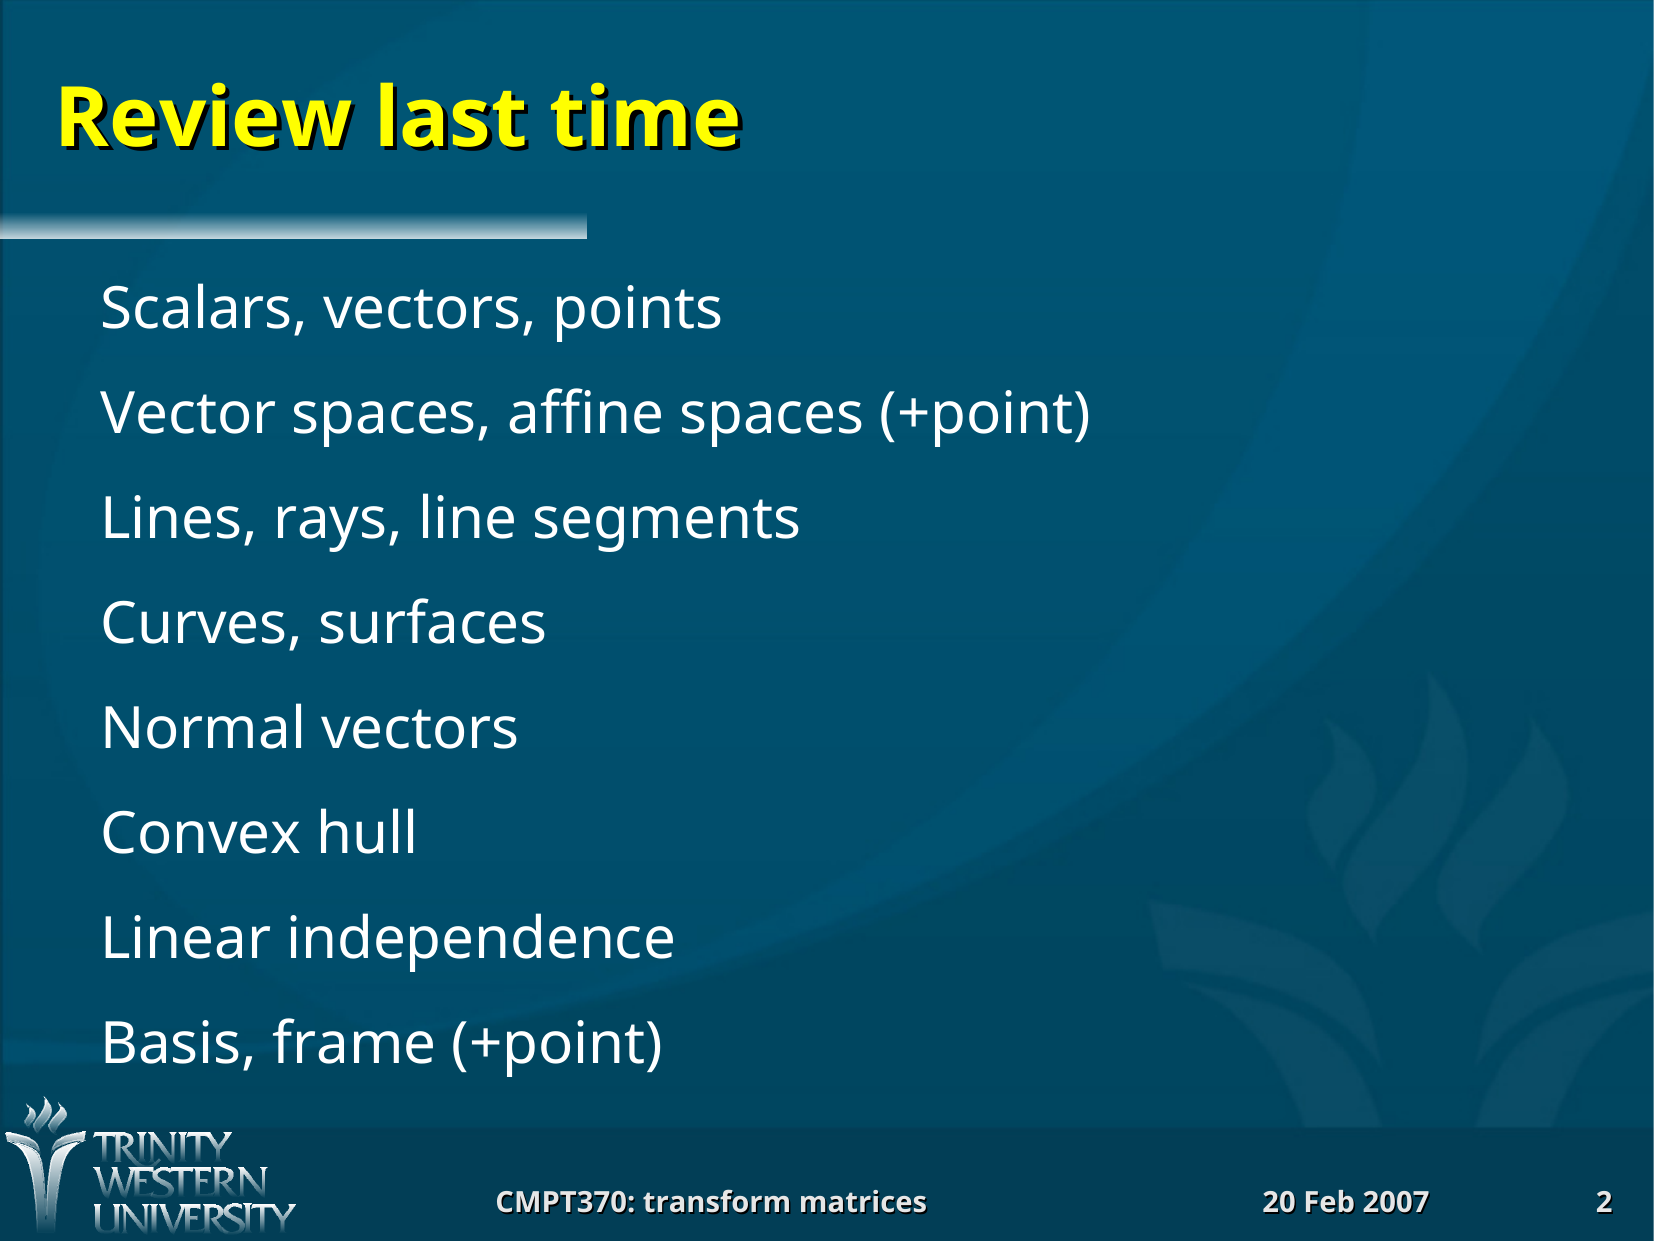

# Review last time
Scalars, vectors, points
Vector spaces, affine spaces (+point)
Lines, rays, line segments
Curves, surfaces
Normal vectors
Convex hull
Linear independence
Basis, frame (+point)
CMPT370: transform matrices
20 Feb 2007
2